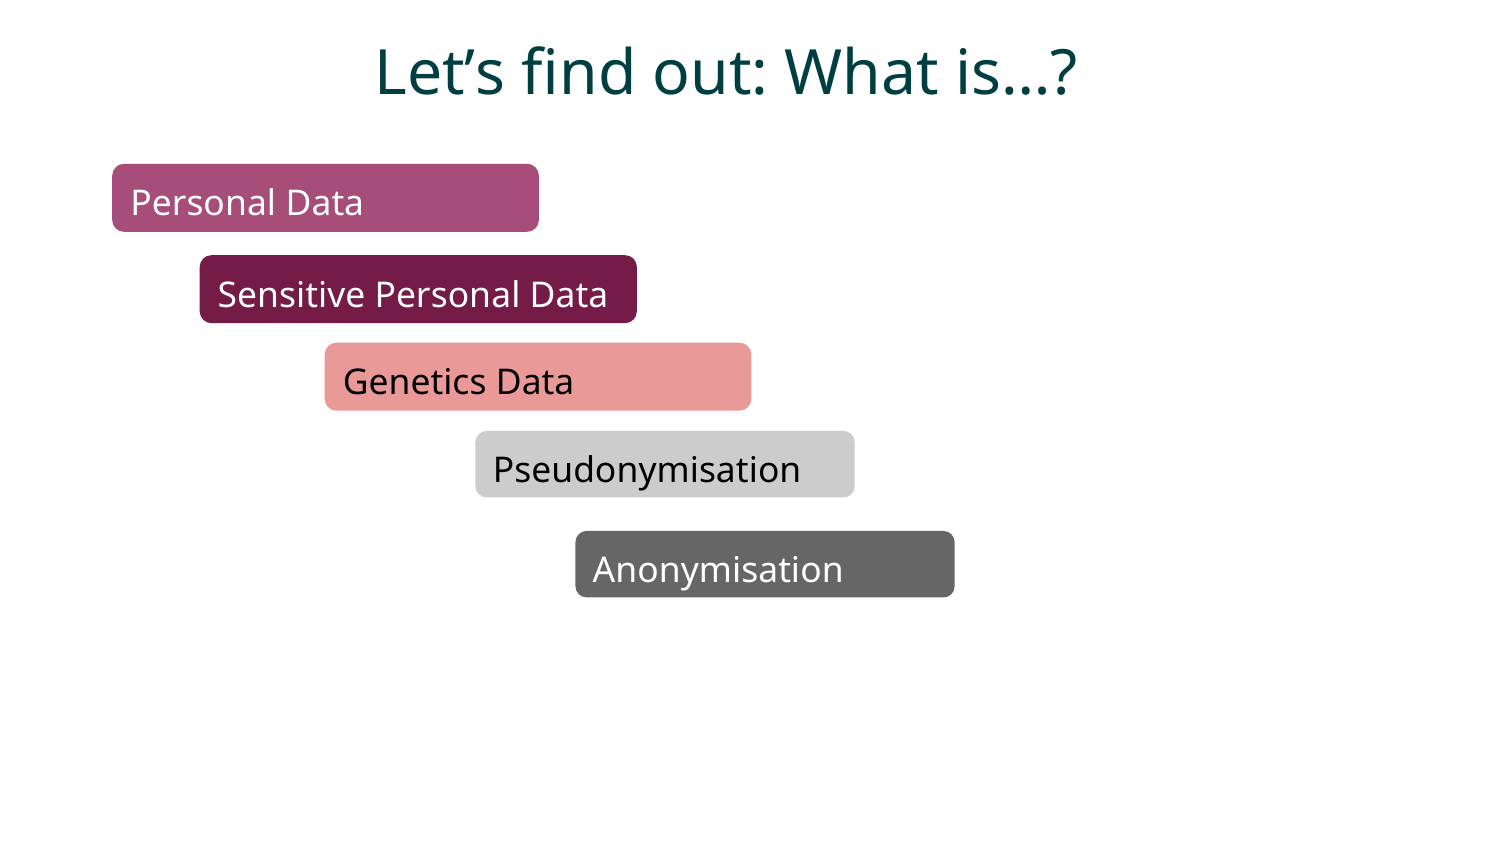

Let’s find out: What is…?
Personal Data
Sensitive Personal Data
Genetics Data
Pseudonymisation
Anonymisation